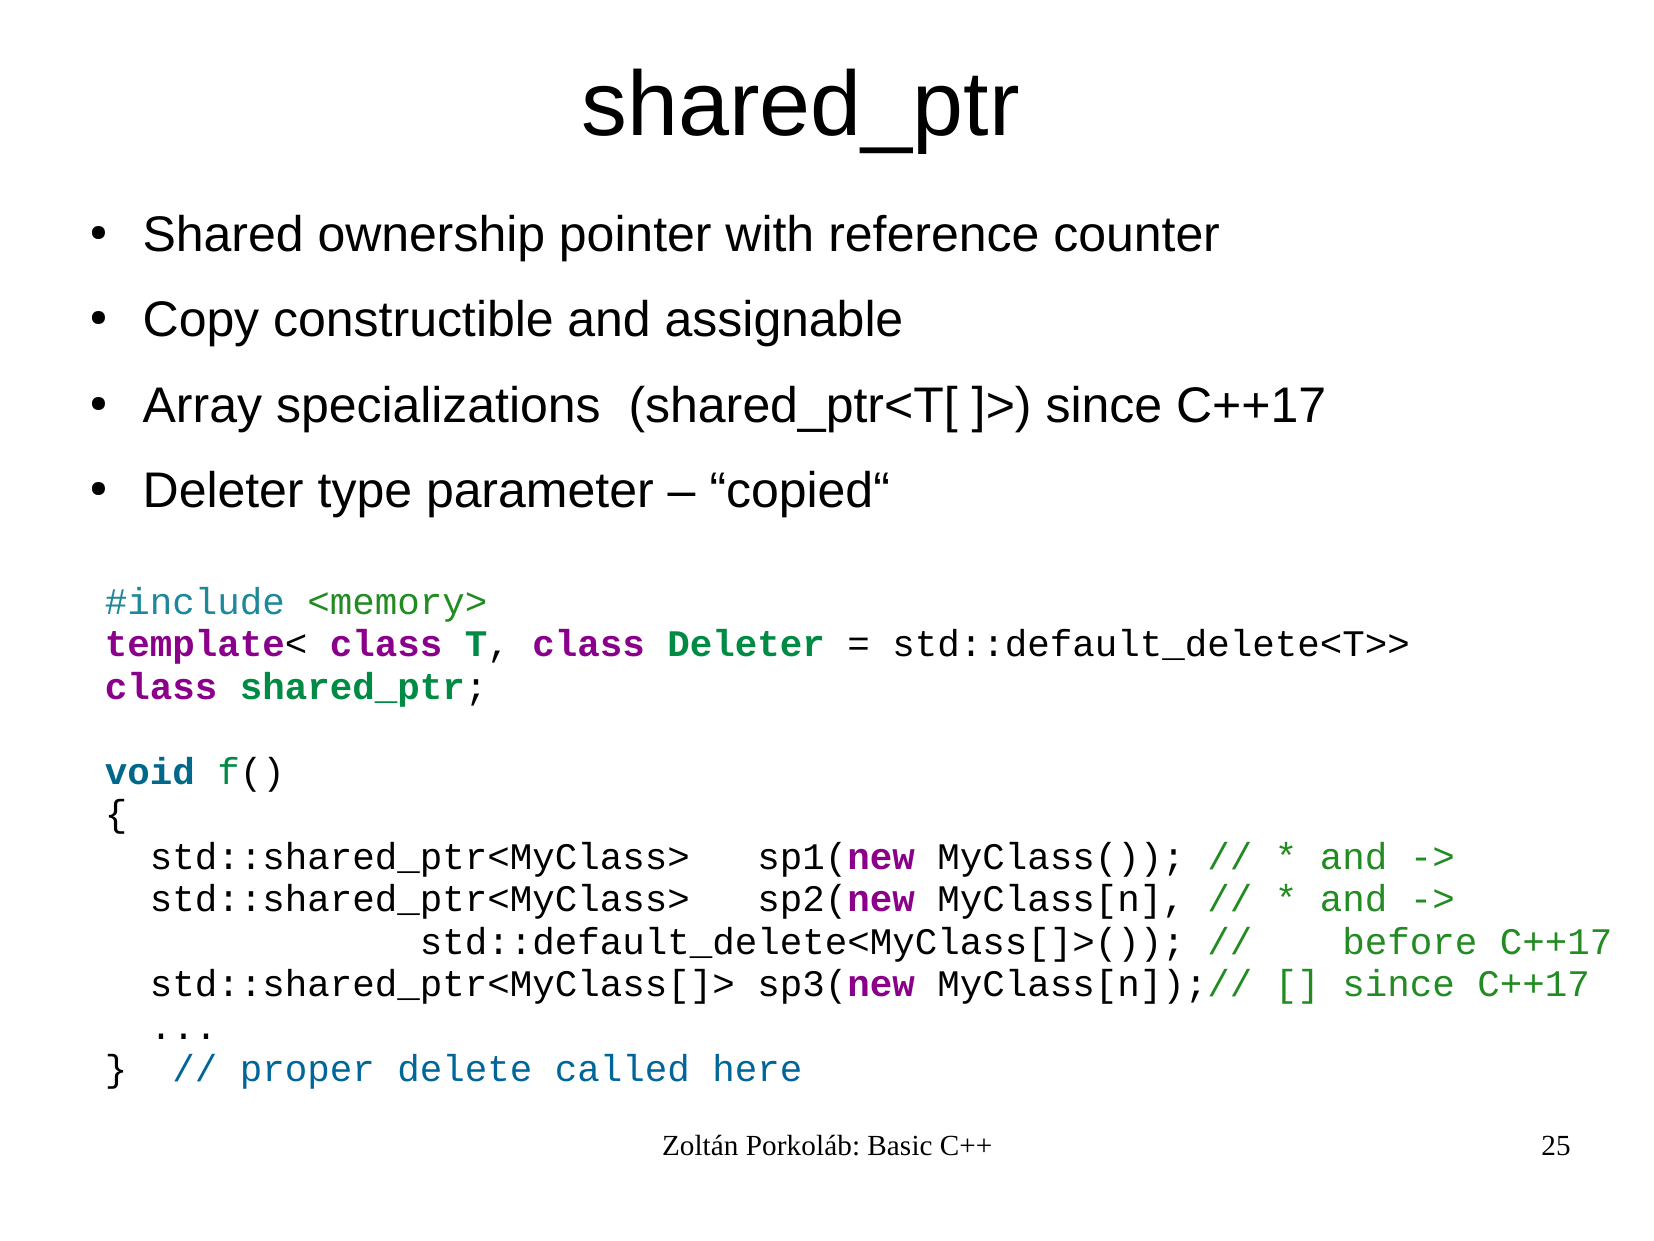

# shared_ptr
Shared ownership pointer with reference counter
Copy constructible and assignable
Array specializations (shared_ptr<T[ ]>) since C++17
Deleter type parameter – “copied“
#include <memory>
template< class T, class Deleter = std::default_delete<T>>
class shared_ptr;
void f()
{
 std::shared_ptr<MyClass> sp1(new MyClass()); // * and ->
 std::shared_ptr<MyClass> sp2(new MyClass[n], // * and ->
 std::default_delete<MyClass[]>()); // before C++17
 std::shared_ptr<MyClass[]> sp3(new MyClass[n]);// [] since C++17
 ...
} // proper delete called here
Zoltán Porkoláb: Basic C++
25